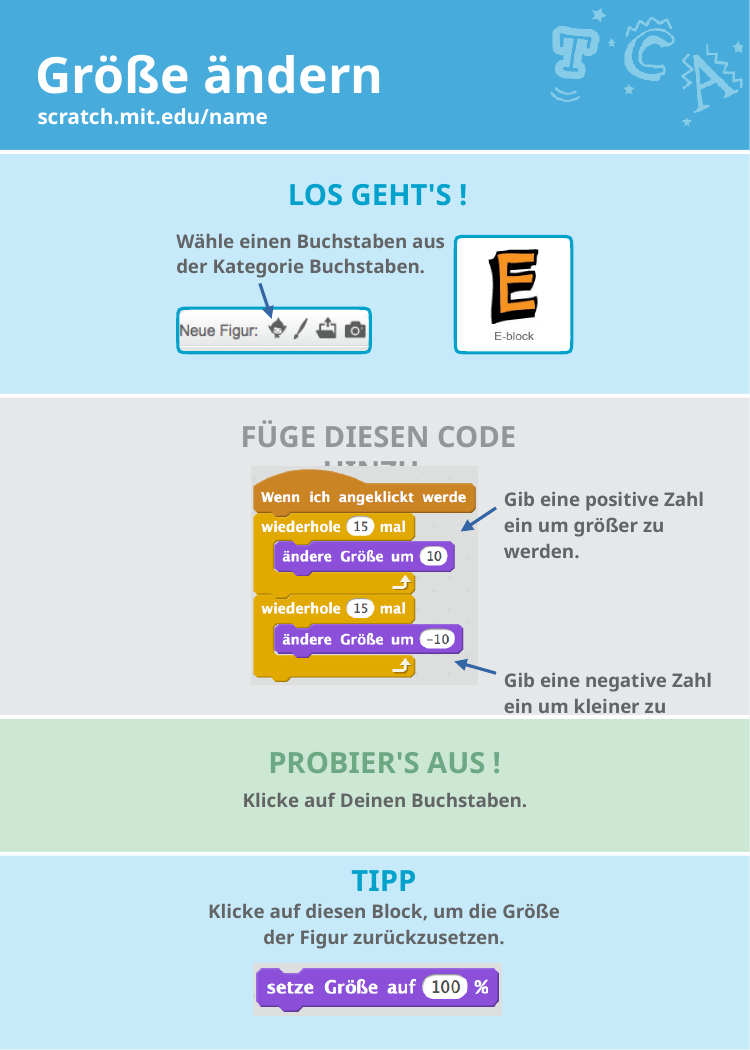

Größe ändern
scratch.mit.edu/name
	LOS GEHT'S !
Wähle einen Buchstaben aus
der Kategorie Buchstaben.
FÜGE DIESEN CODE HINZU :
Gib eine positive Zahl ein um größer zu werden.
Gib eine negative Zahl ein um kleiner zu werden.
PROBIER'S AUS !
Klicke auf Deinen Buchstaben.
TIPP
Klicke auf diesen Block, um die Größe der Figur zurückzusetzen.